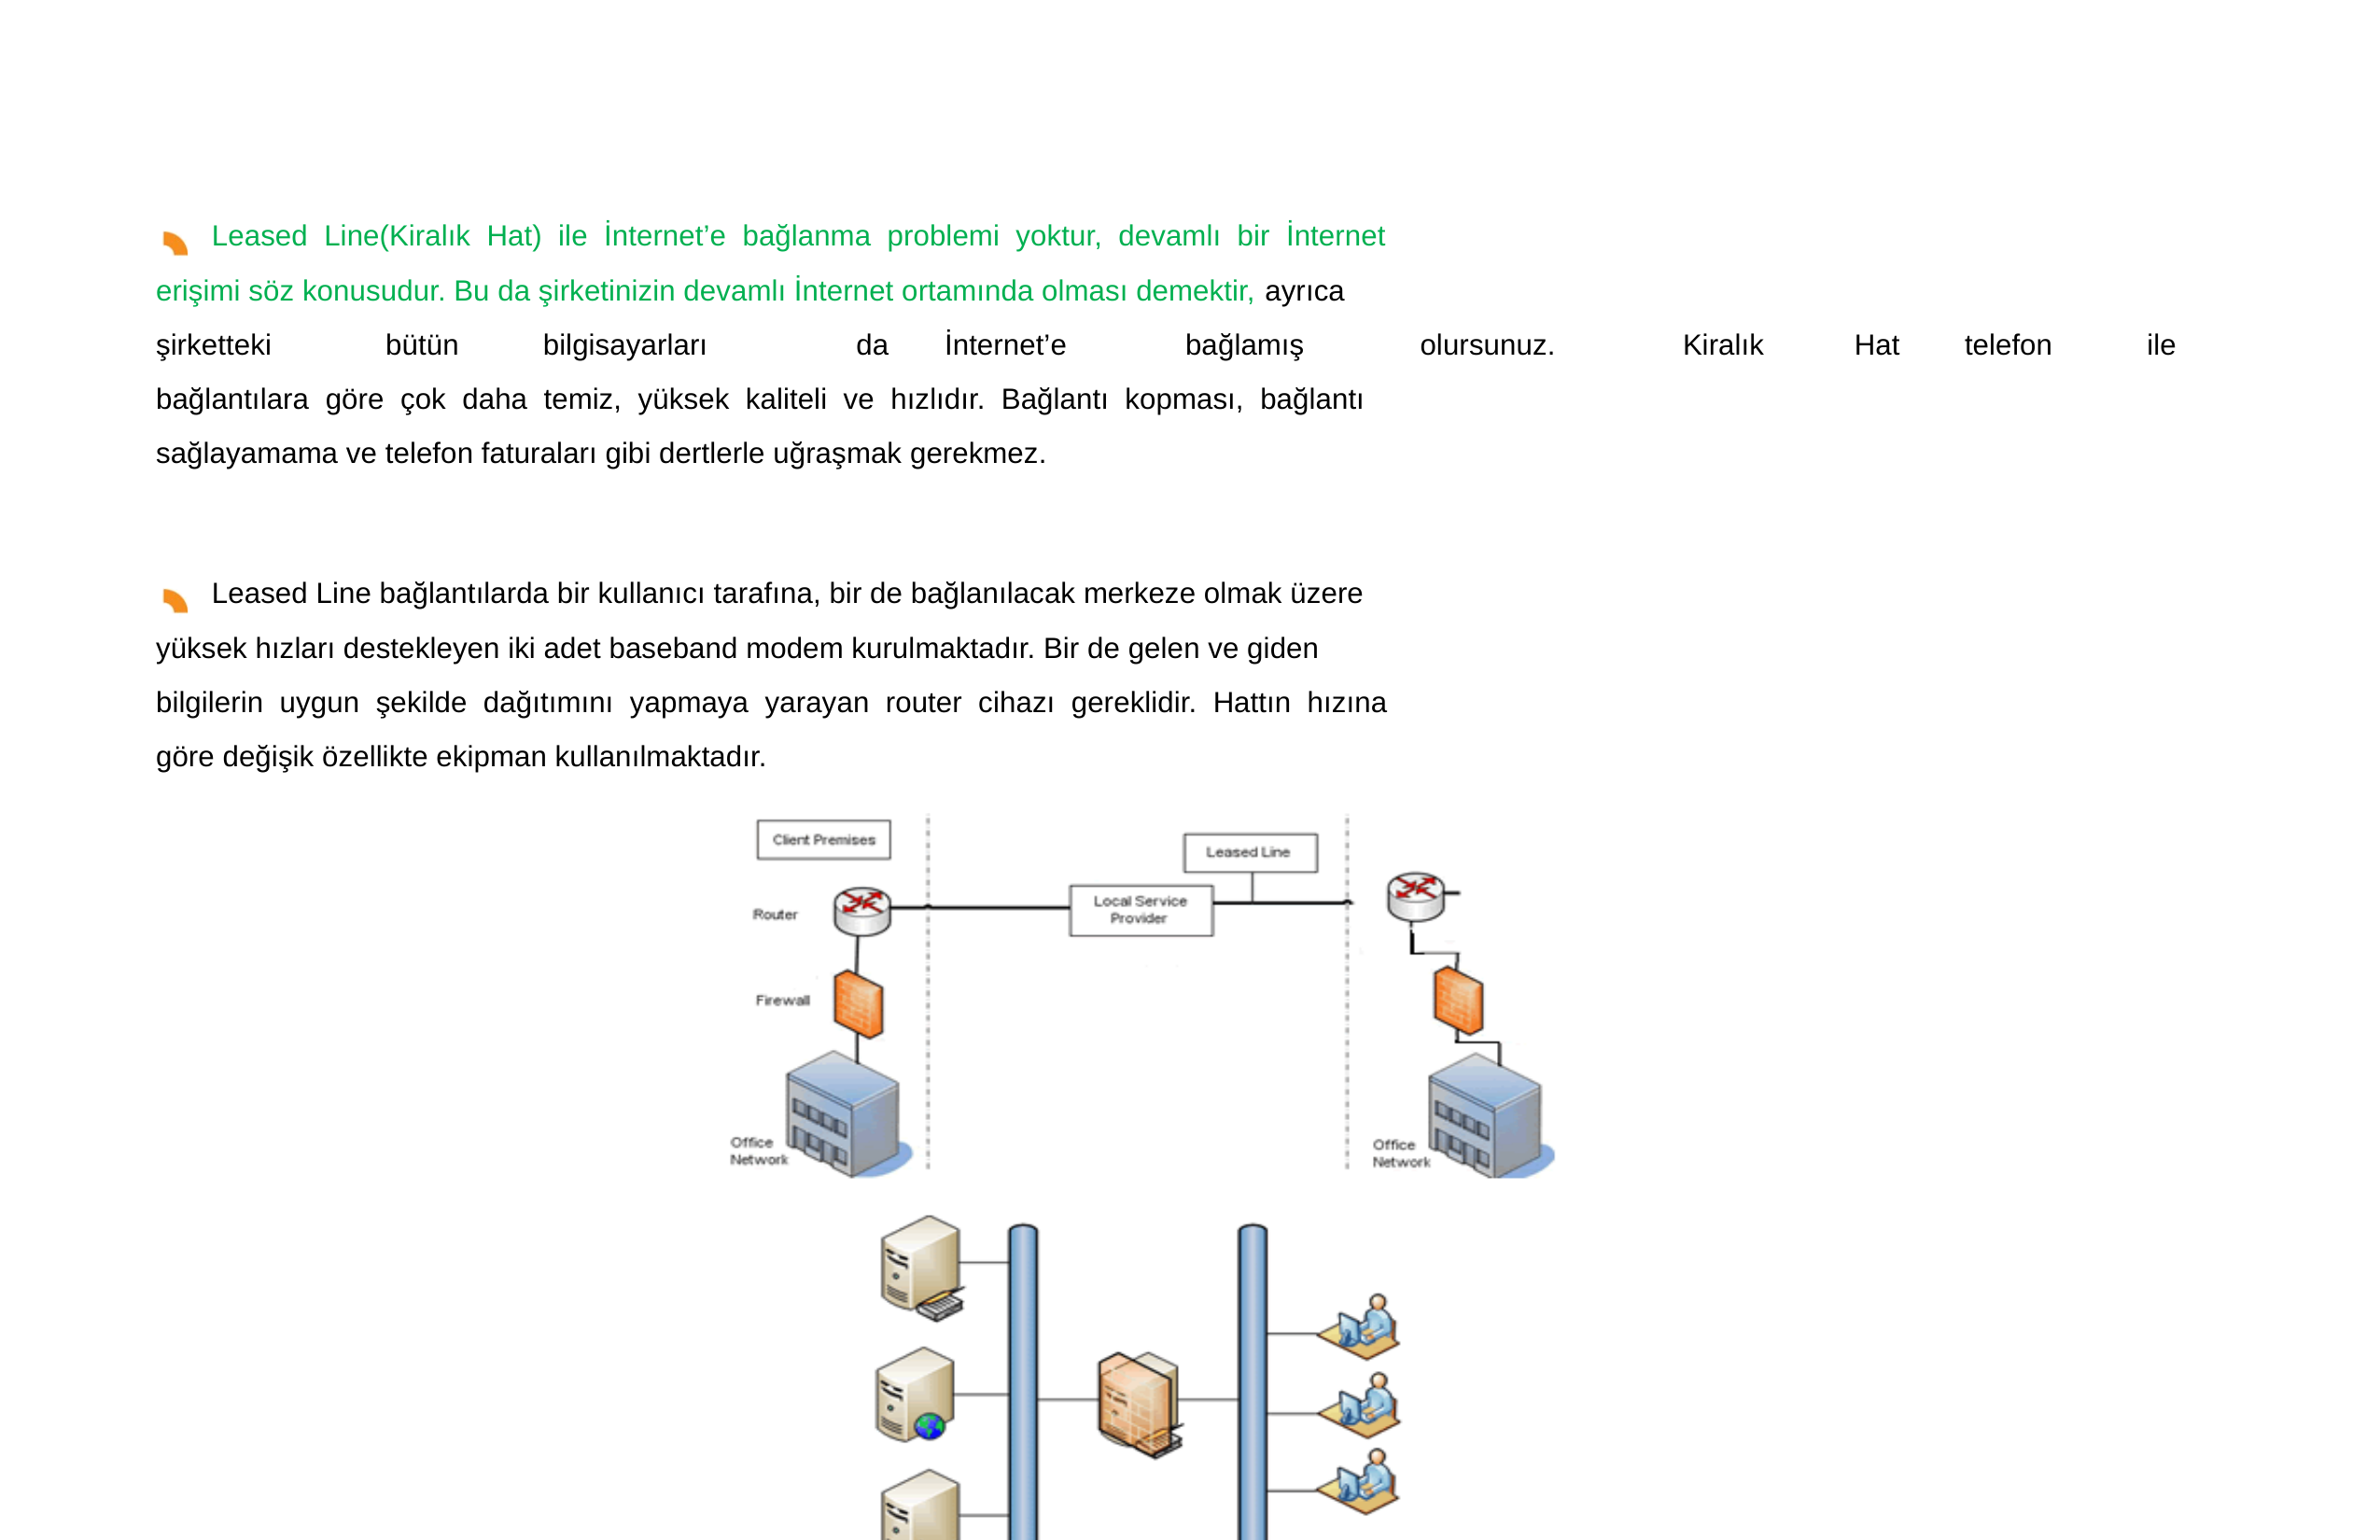

Leased Line(Kiralık Hat) ile İnternet’e bağlanma problemi yoktur, devamlı bir İnternet
erişimi söz konusudur. Bu da şirketinizin devamlı İnternet ortamında olması demektir, ayrıca
şirketteki
bütün
bilgisayarları
da
İnternet’e
bağlamış
olursunuz.
Kiralık
Hat
telefon
ile
bağlantılara göre çok daha temiz, yüksek kaliteli ve hızlıdır. Bağlantı kopması, bağlantı
sağlayamama ve telefon faturaları gibi dertlerle uğraşmak gerekmez.
Leased Line bağlantılarda bir kullanıcı tarafına, bir de bağlanılacak merkeze olmak üzere
yüksek hızları destekleyen iki adet baseband modem kurulmaktadır. Bir de gelen ve giden
bilgilerin uygun şekilde dağıtımını yapmaya yarayan router cihazı gereklidir. Hattın hızına
göre değişik özellikte ekipman kullanılmaktadır.
Gizli, (c) 2011